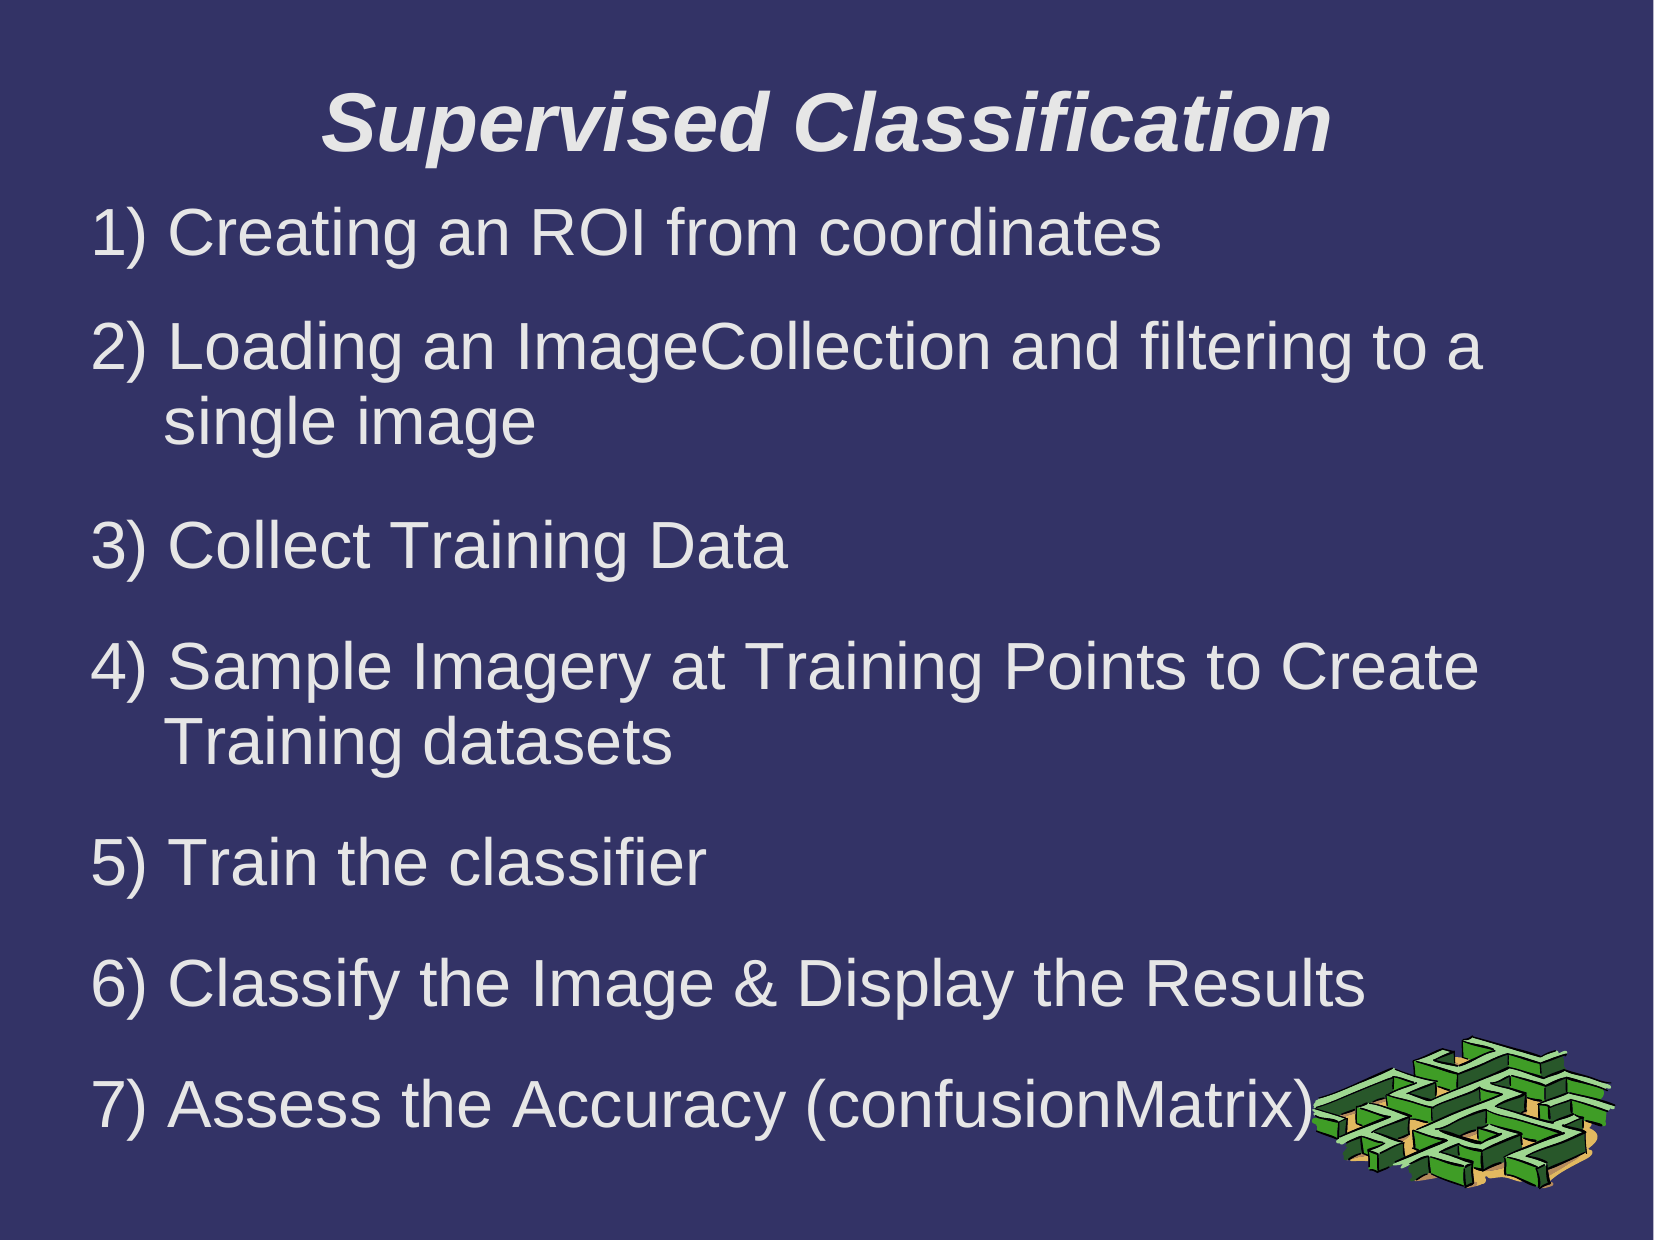

# Supervised Classification
1) Creating an ROI from coordinates
2) Loading an ImageCollection and filtering to a single image
3) Collect Training Data
4) Sample Imagery at Training Points to Create Training datasets
5) Train the classifier
6) Classify the Image & Display the Results
7) Assess the Accuracy (confusionMatrix)